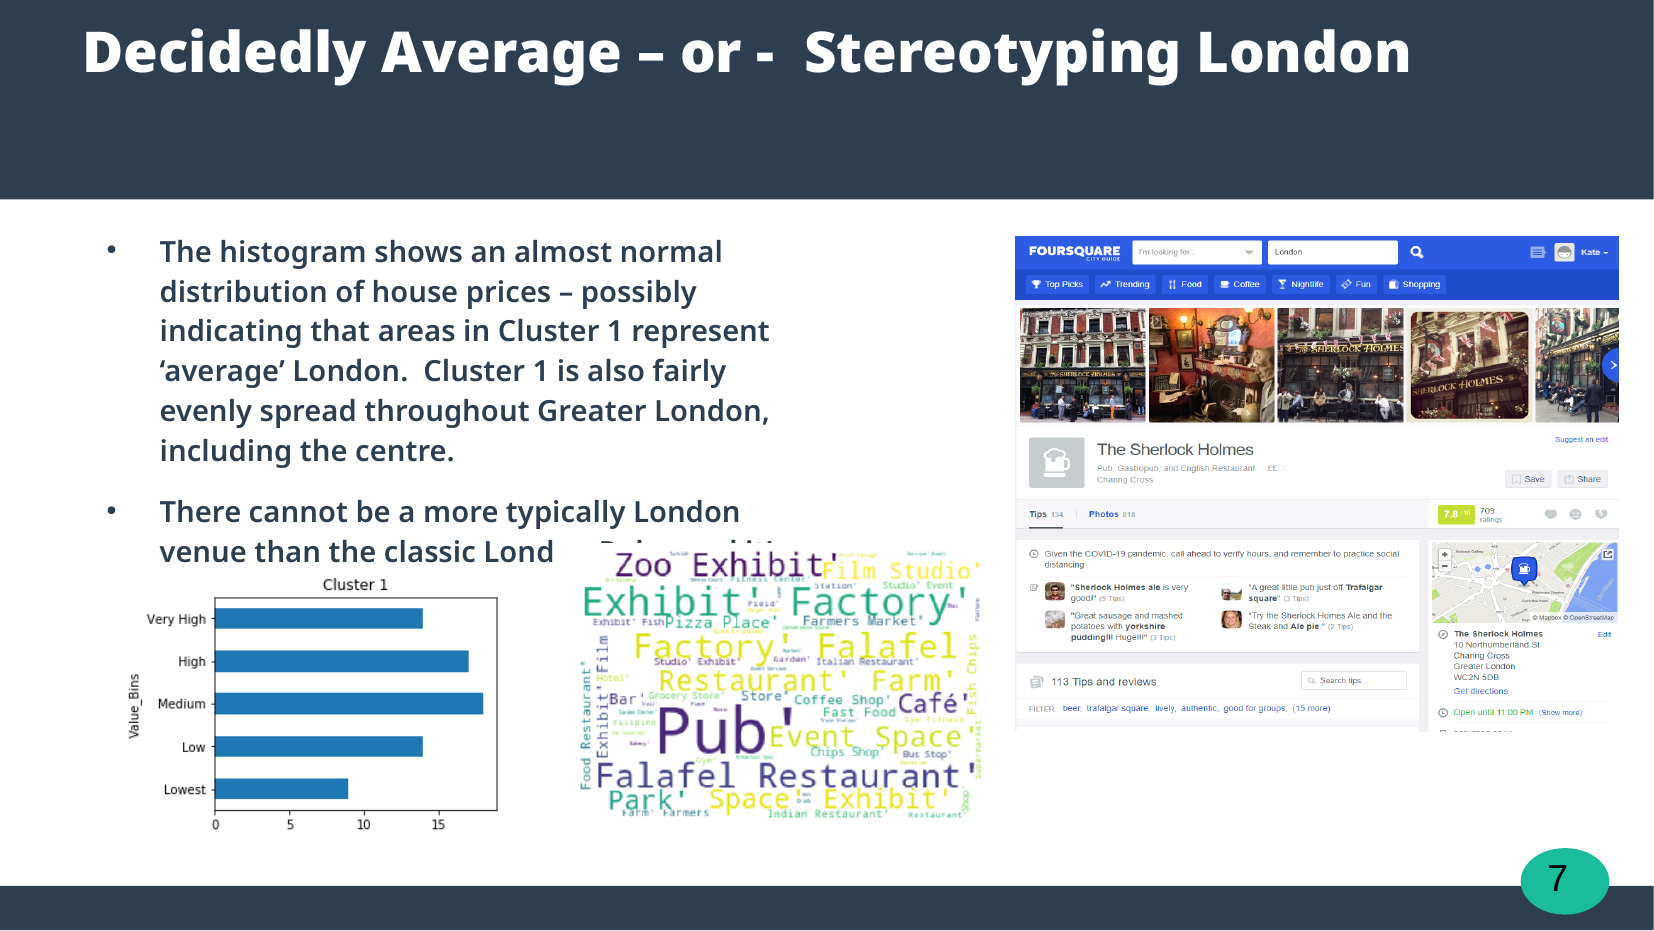

# Decidedly Average – or - Stereotyping London
The histogram shows an almost normal distribution of house prices – possibly indicating that areas in Cluster 1 represent ‘average’ London. Cluster 1 is also fairly evenly spread throughout Greater London, including the centre.
There cannot be a more typically London venue than the classic London Pub – and it’s Pubs that are the top feature in this Cluster.